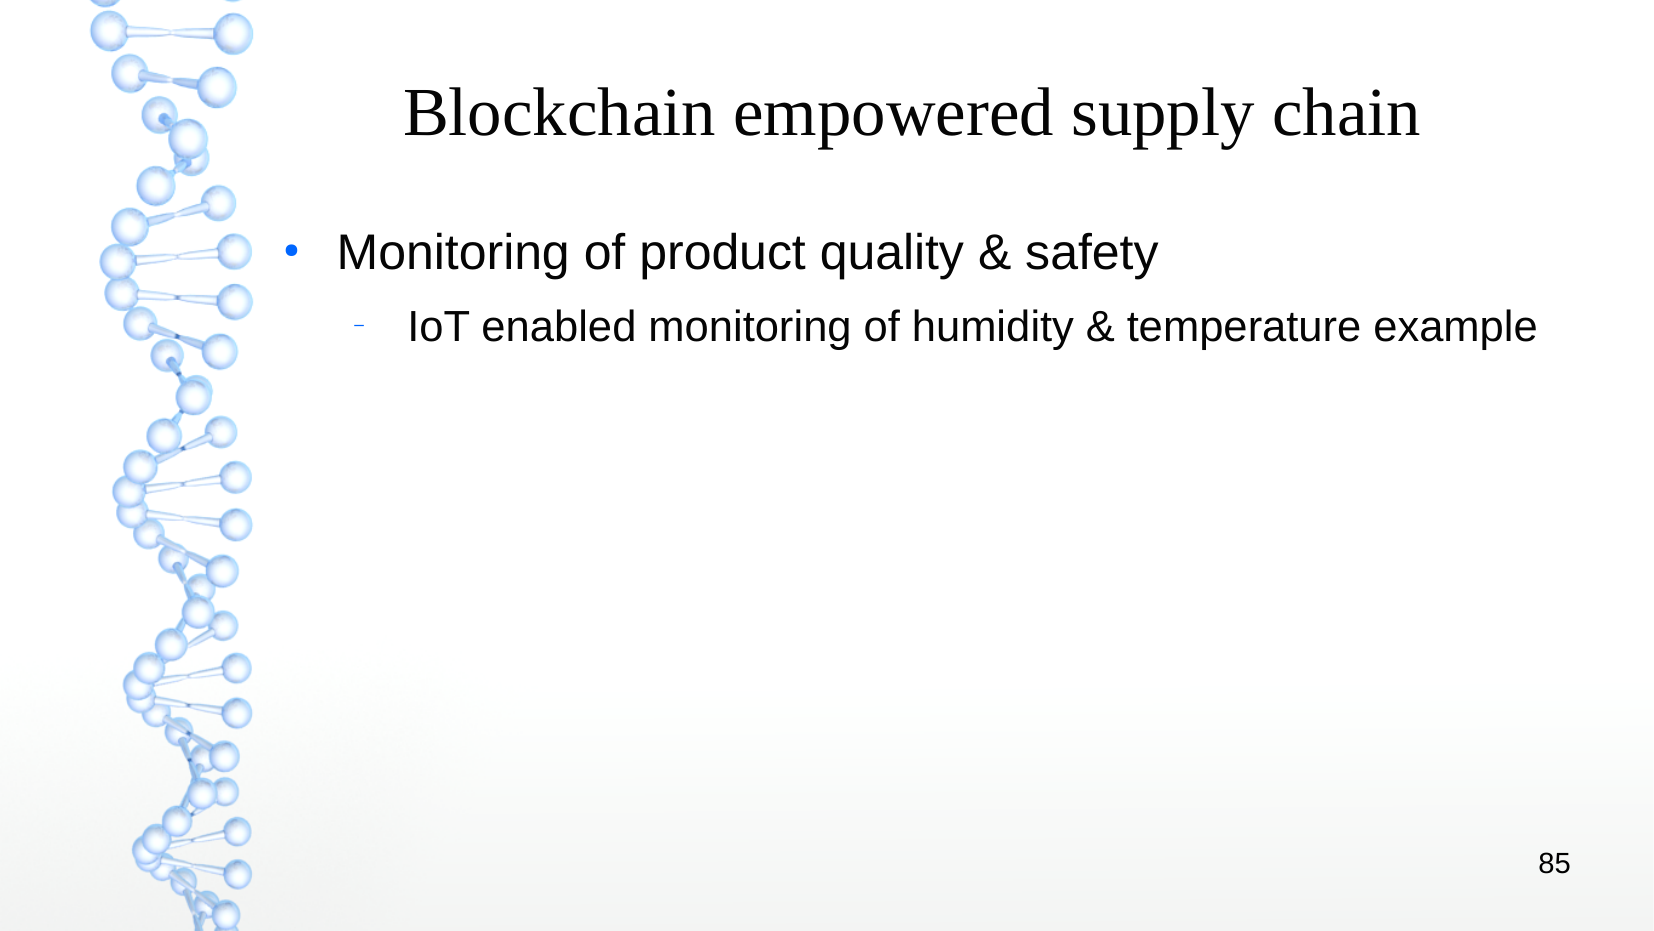

# Blockchain empowered supply chain
Monitoring of product quality & safety
IoT enabled monitoring of humidity & temperature example
85